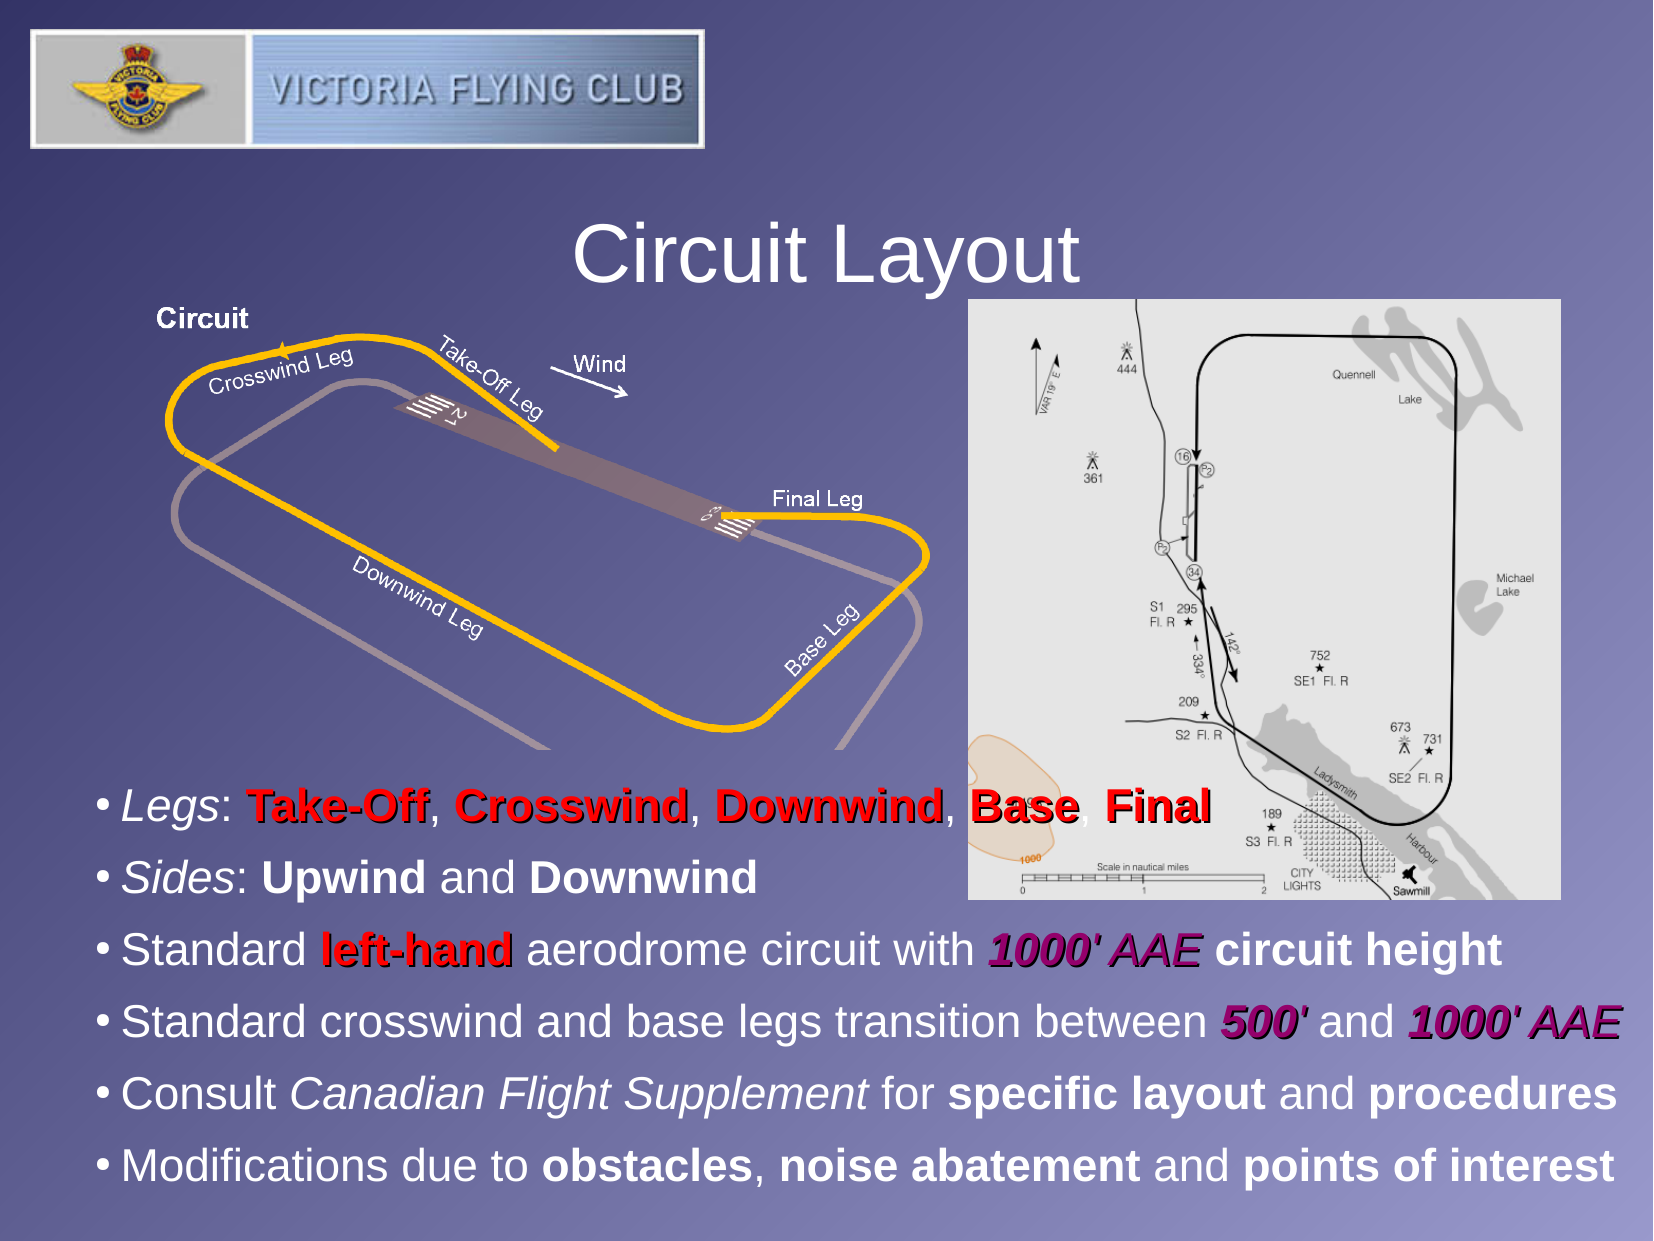

# Circuit Layout
Legs: Take-Off, Crosswind, Downwind, Base, Final
Sides: Upwind and Downwind
Standard left-hand aerodrome circuit with 1000' AAE circuit height
Standard crosswind and base legs transition between 500' and 1000' AAE
Consult Canadian Flight Supplement for specific layout and procedures
Modifications due to obstacles, noise abatement and points of interest